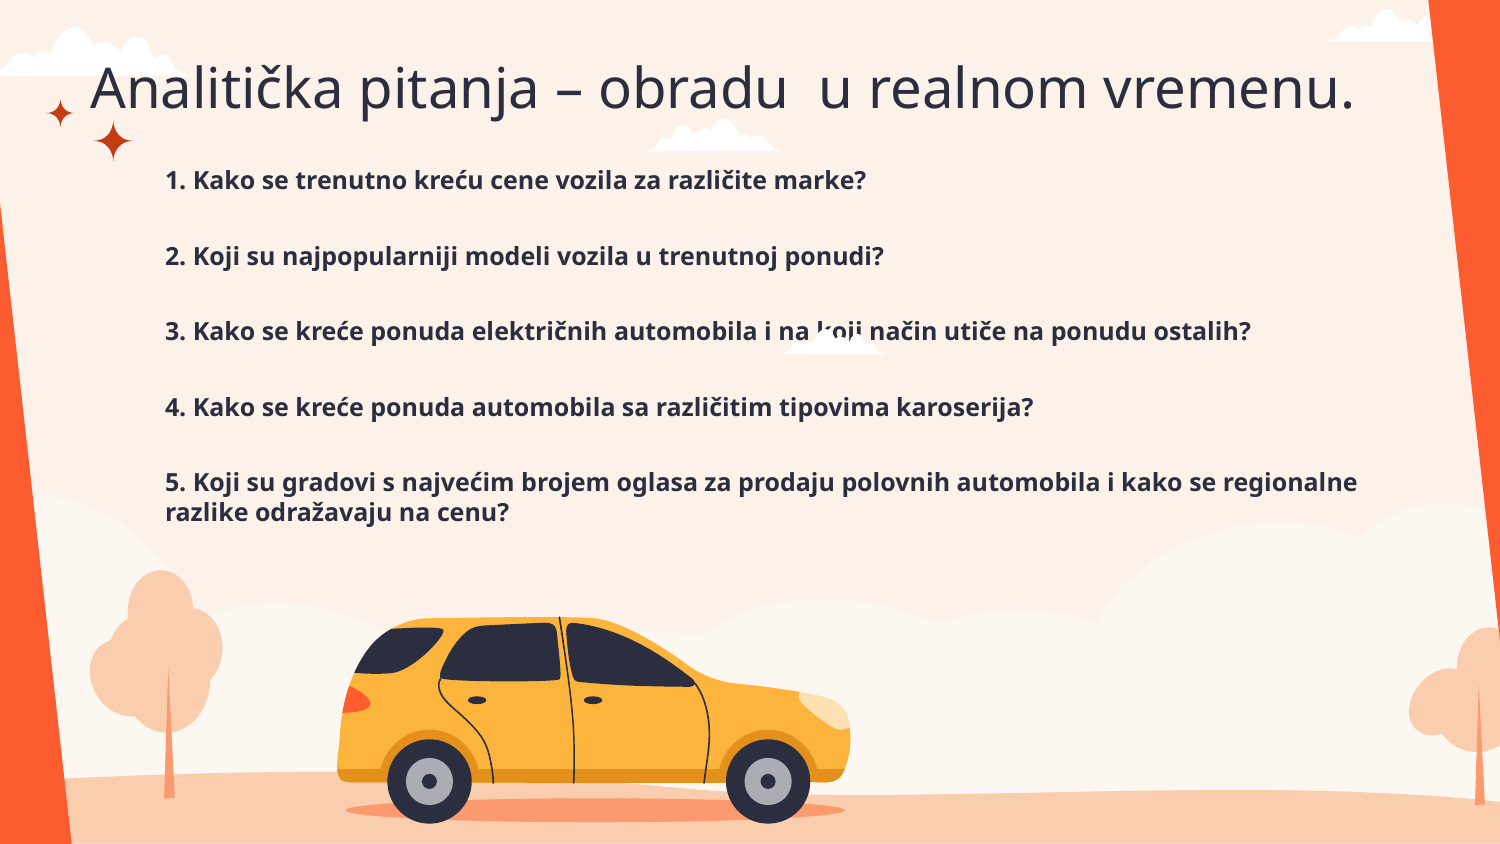

# Analitička pitanja – obradu u realnom vremenu.
1. Kako se trenutno kreću cene vozila za različite marke?
2. Koji su najpopularniji modeli vozila u trenutnoj ponudi?
3. Kako se kreće ponuda električnih automobila i na koji način utiče na ponudu ostalih?
4. Kako se kreće ponuda automobila sa različitim tipovima karoserija?
5. Koji su gradovi s najvećim brojem oglasa za prodaju polovnih automobila i kako se regionalne razlike odražavaju na cenu?